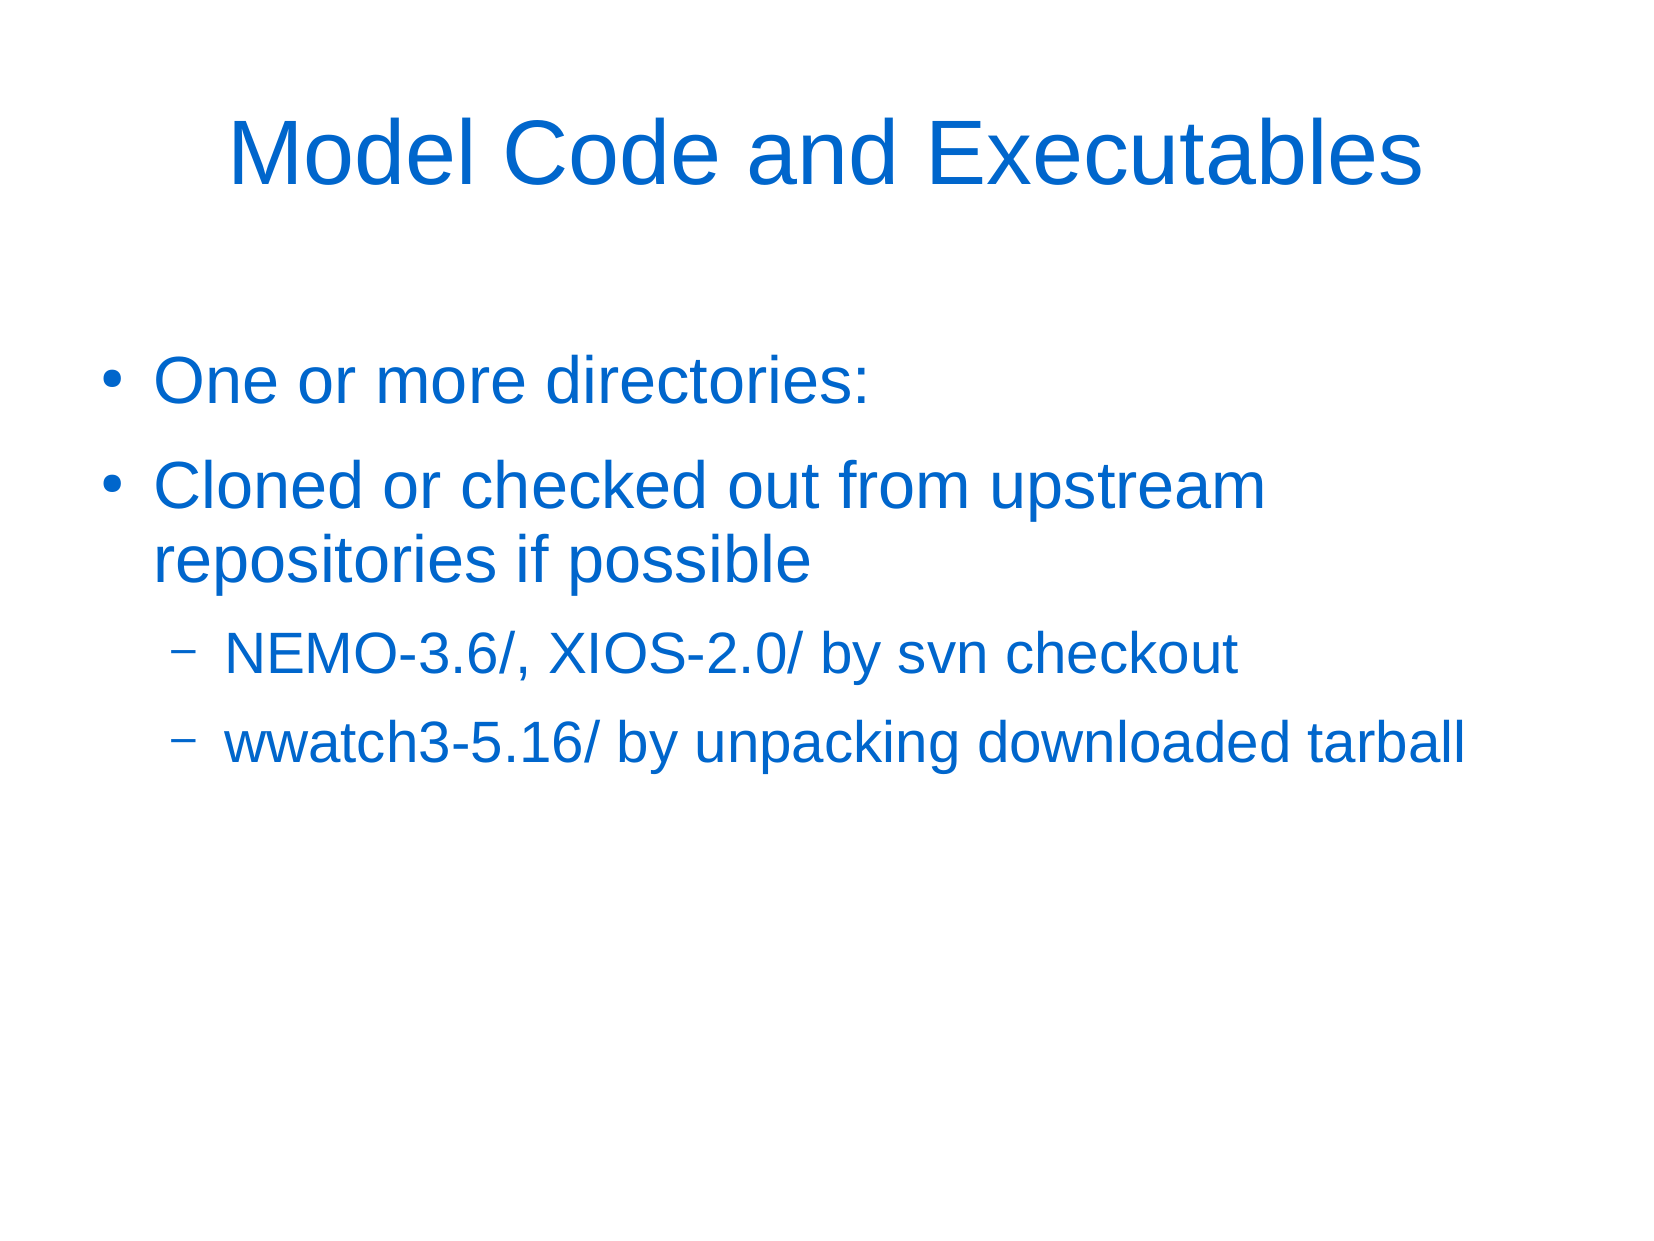

# Model Code and Executables
One or more directories:
Cloned or checked out from upstream repositories if possible
NEMO-3.6/, XIOS-2.0/ by svn checkout
wwatch3-5.16/ by unpacking downloaded tarball